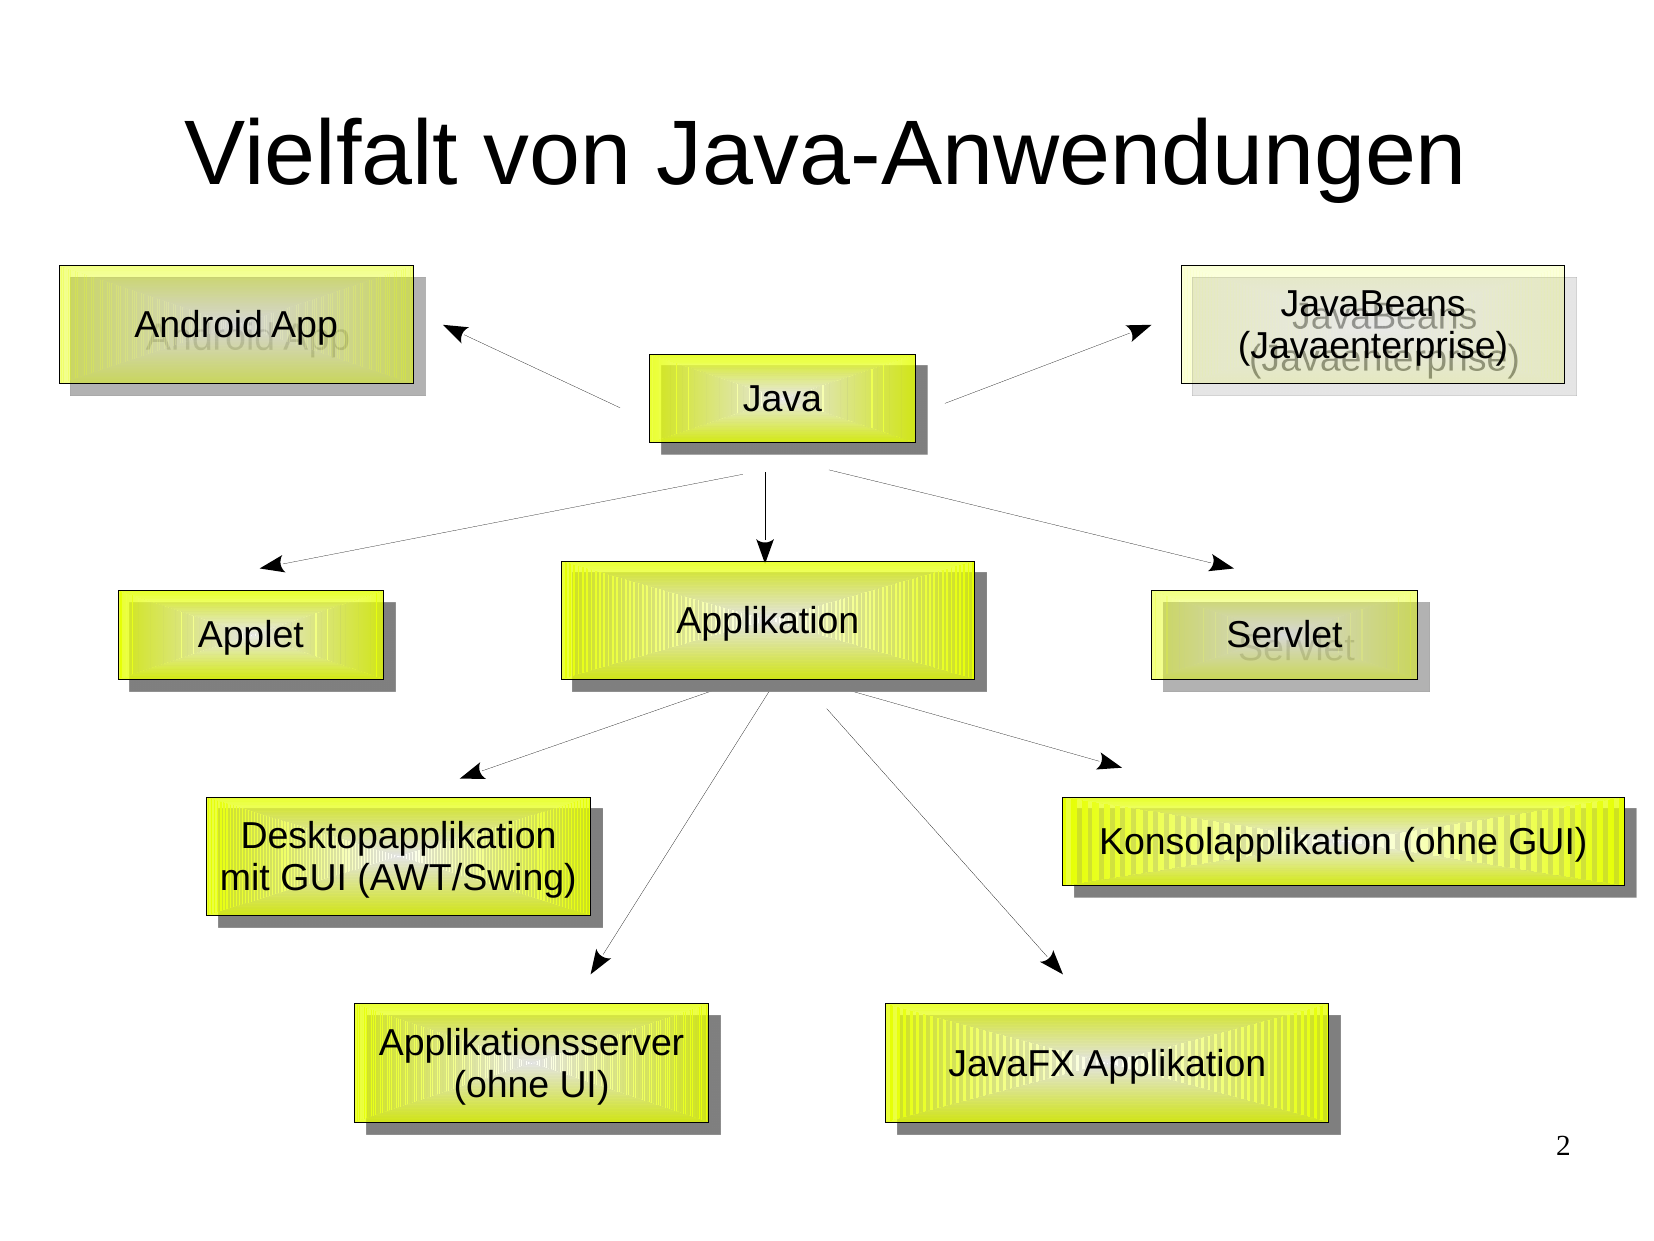

# Vielfalt von Java-Anwendungen
Android App
JavaBeans
(Javaenterprise)
Java
Applikation
Applet
Servlet
Desktopapplikation
mit GUI (AWT/Swing)
Konsolapplikation (ohne GUI)
Applikationsserver
(ohne UI)
JavaFX Applikation
2